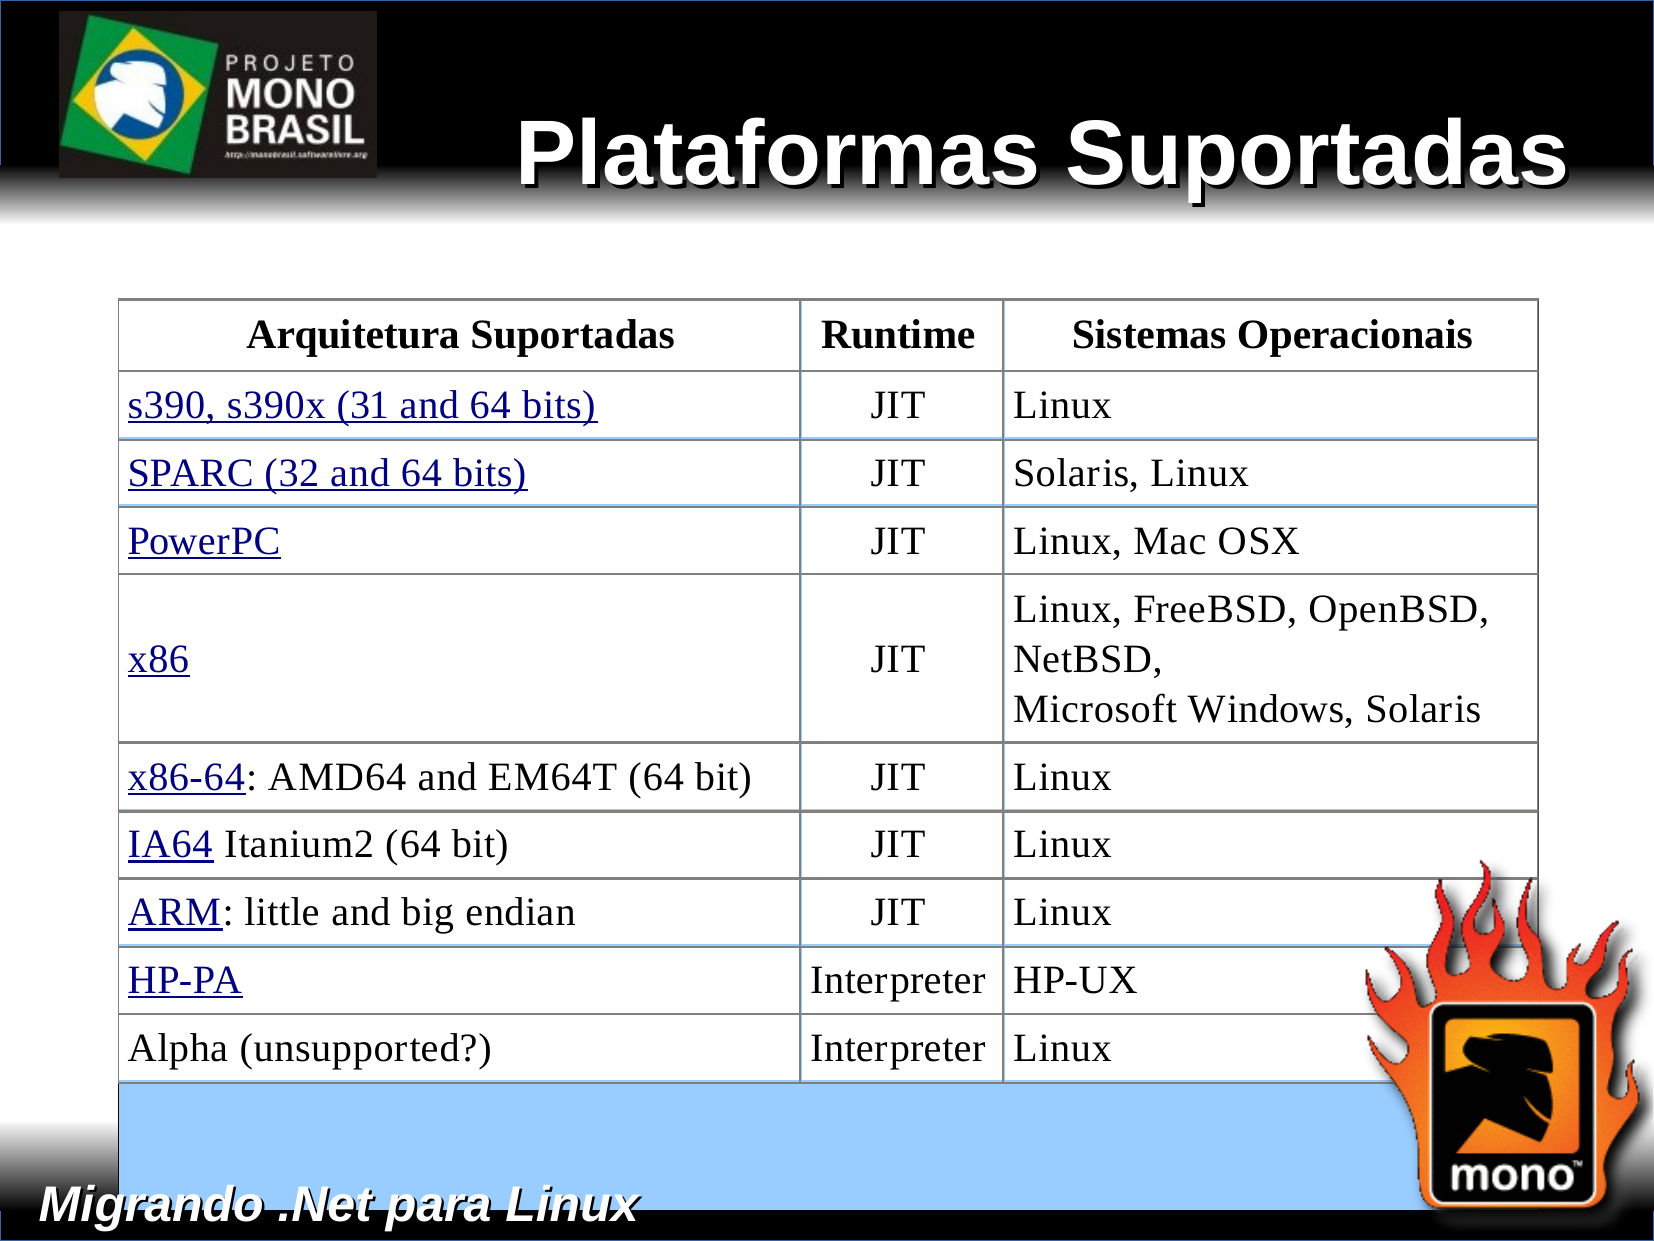

# Plataformas Suportadas
Migrando .Net para Linux